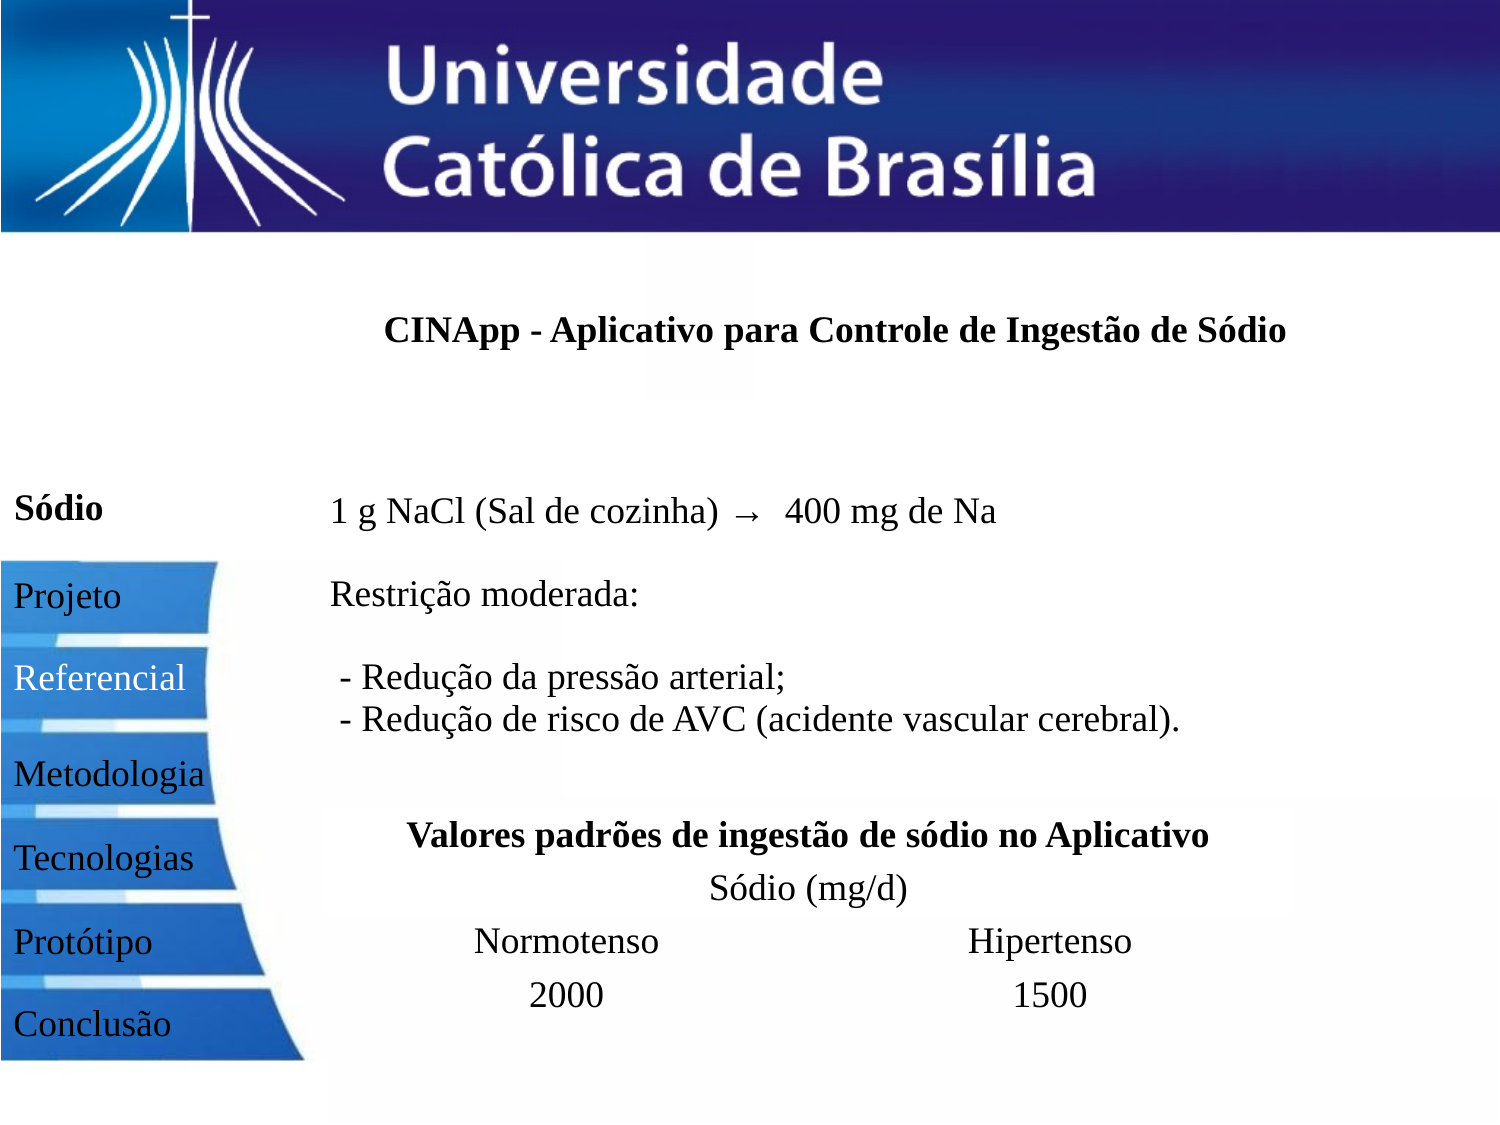

#
| CINApp - Aplicativo para Controle de Ingestão de Sódio |
| --- |
| Sódio |
| --- |
| 1 g NaCl (Sal de cozinha) → 400 mg de Na Restrição moderada: - Redução da pressão arterial; - Redução de risco de AVC (acidente vascular cerebral). |
| --- |
| Projeto |
| --- |
| Referencial |
| Metodologia |
| Tecnologias |
| Protótipo |
| Conclusão |
| Valores padrões de ingestão de sódio no Aplicativo | |
| --- | --- |
| Sódio (mg/d) | |
| Normotenso | Hipertenso |
| 2000 | 1500 |